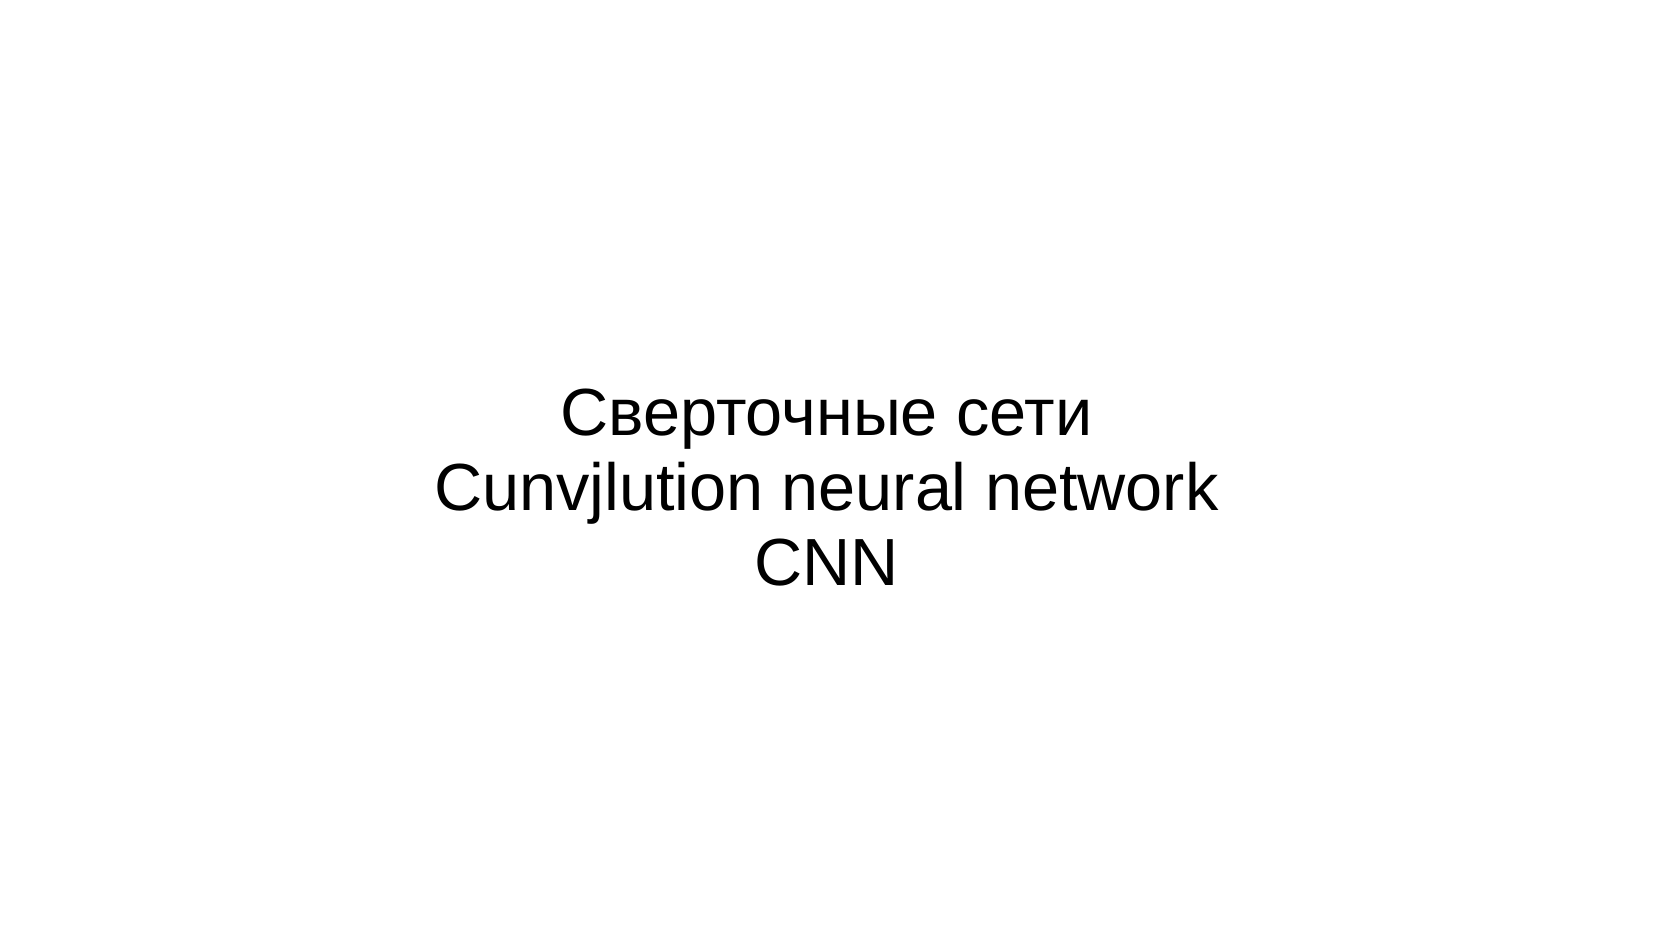

#
Сверточные сети
Cunvjlution neural network
CNN